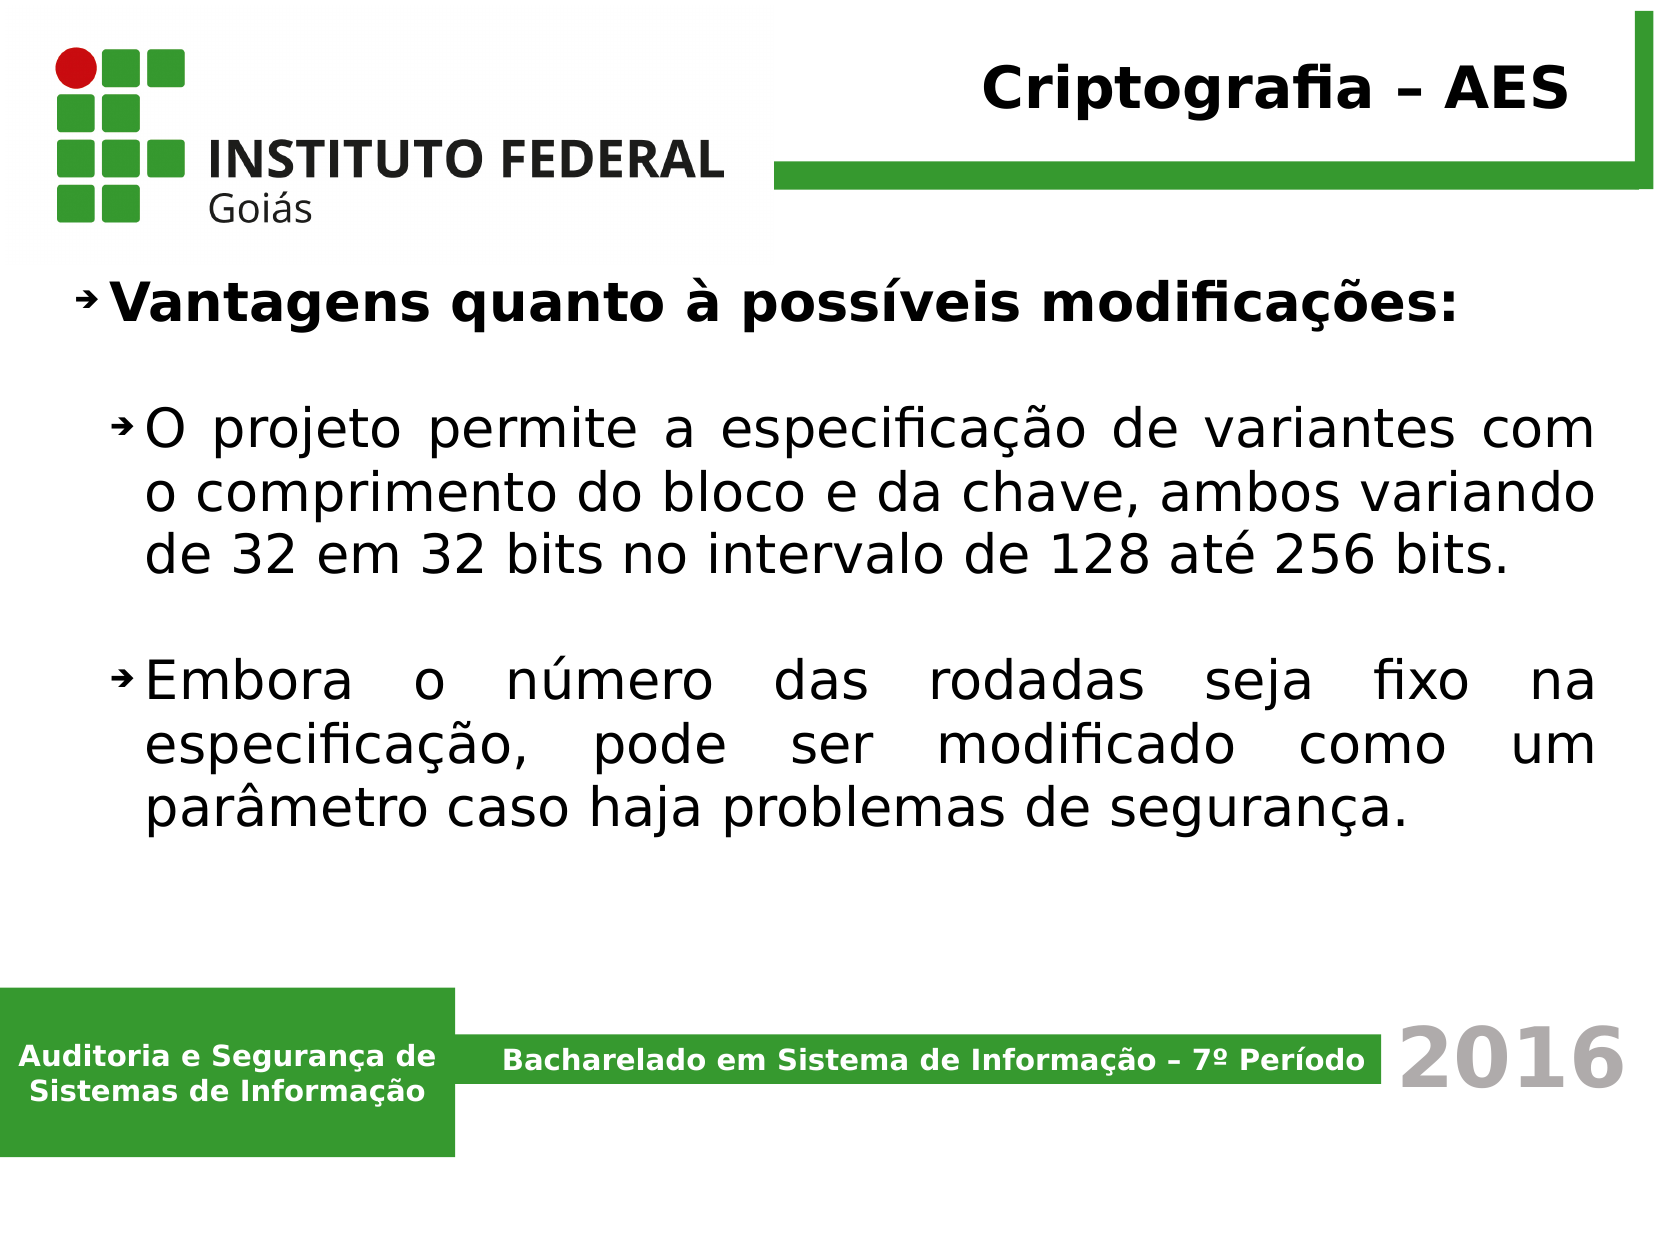

Criptografia – AES
Vantagens quanto à possíveis modificações:
O projeto permite a especificação de variantes com o comprimento do bloco e da chave, ambos variando de 32 em 32 bits no intervalo de 128 até 256 bits.
Embora o número das rodadas seja fixo na especificação, pode ser modificado como um parâmetro caso haja problemas de segurança.
Auditoria e Segurança de Sistemas de Informação
2016
Bacharelado em Sistema de Informação – 7º Período